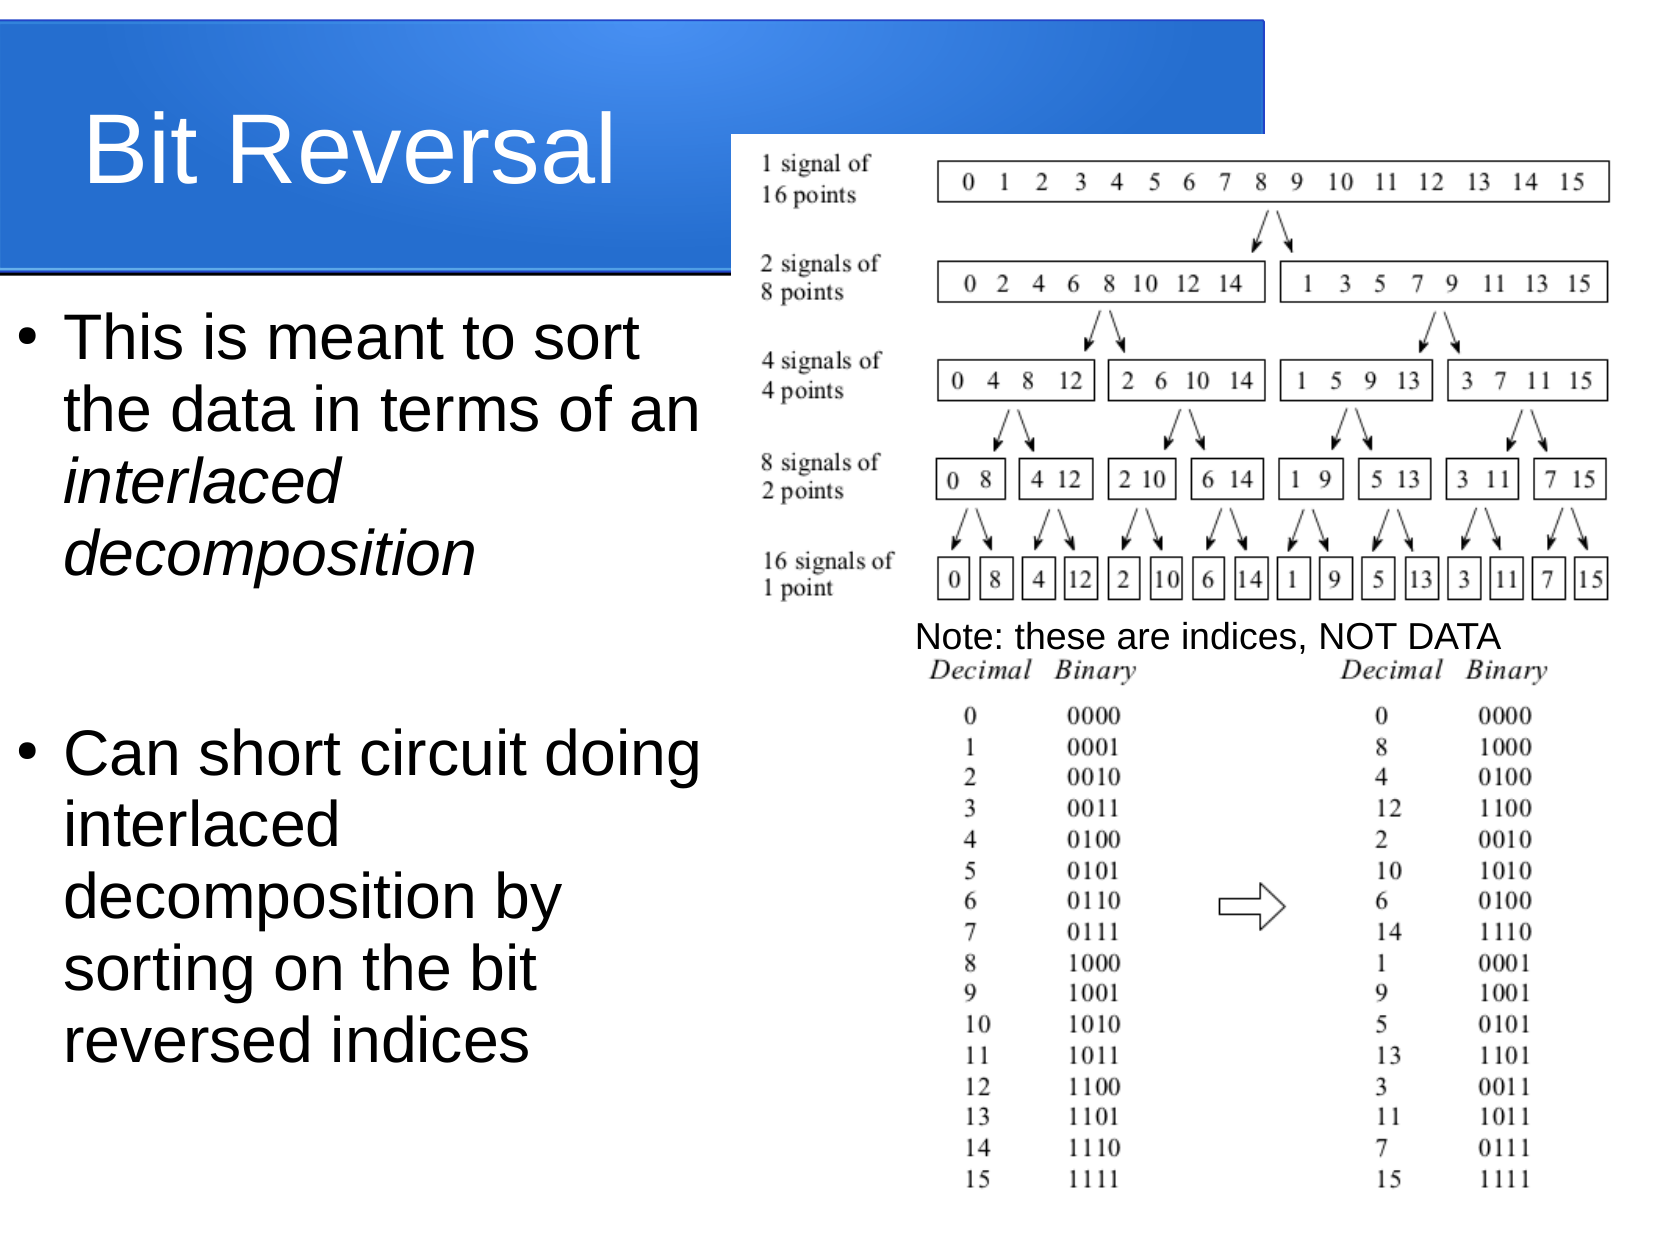

# Bit Reversal
This is meant to sort the data in terms of an interlaced decomposition
Can short circuit doing interlaced decomposition by sorting on the bit reversed indices
Note: these are indices, NOT DATA